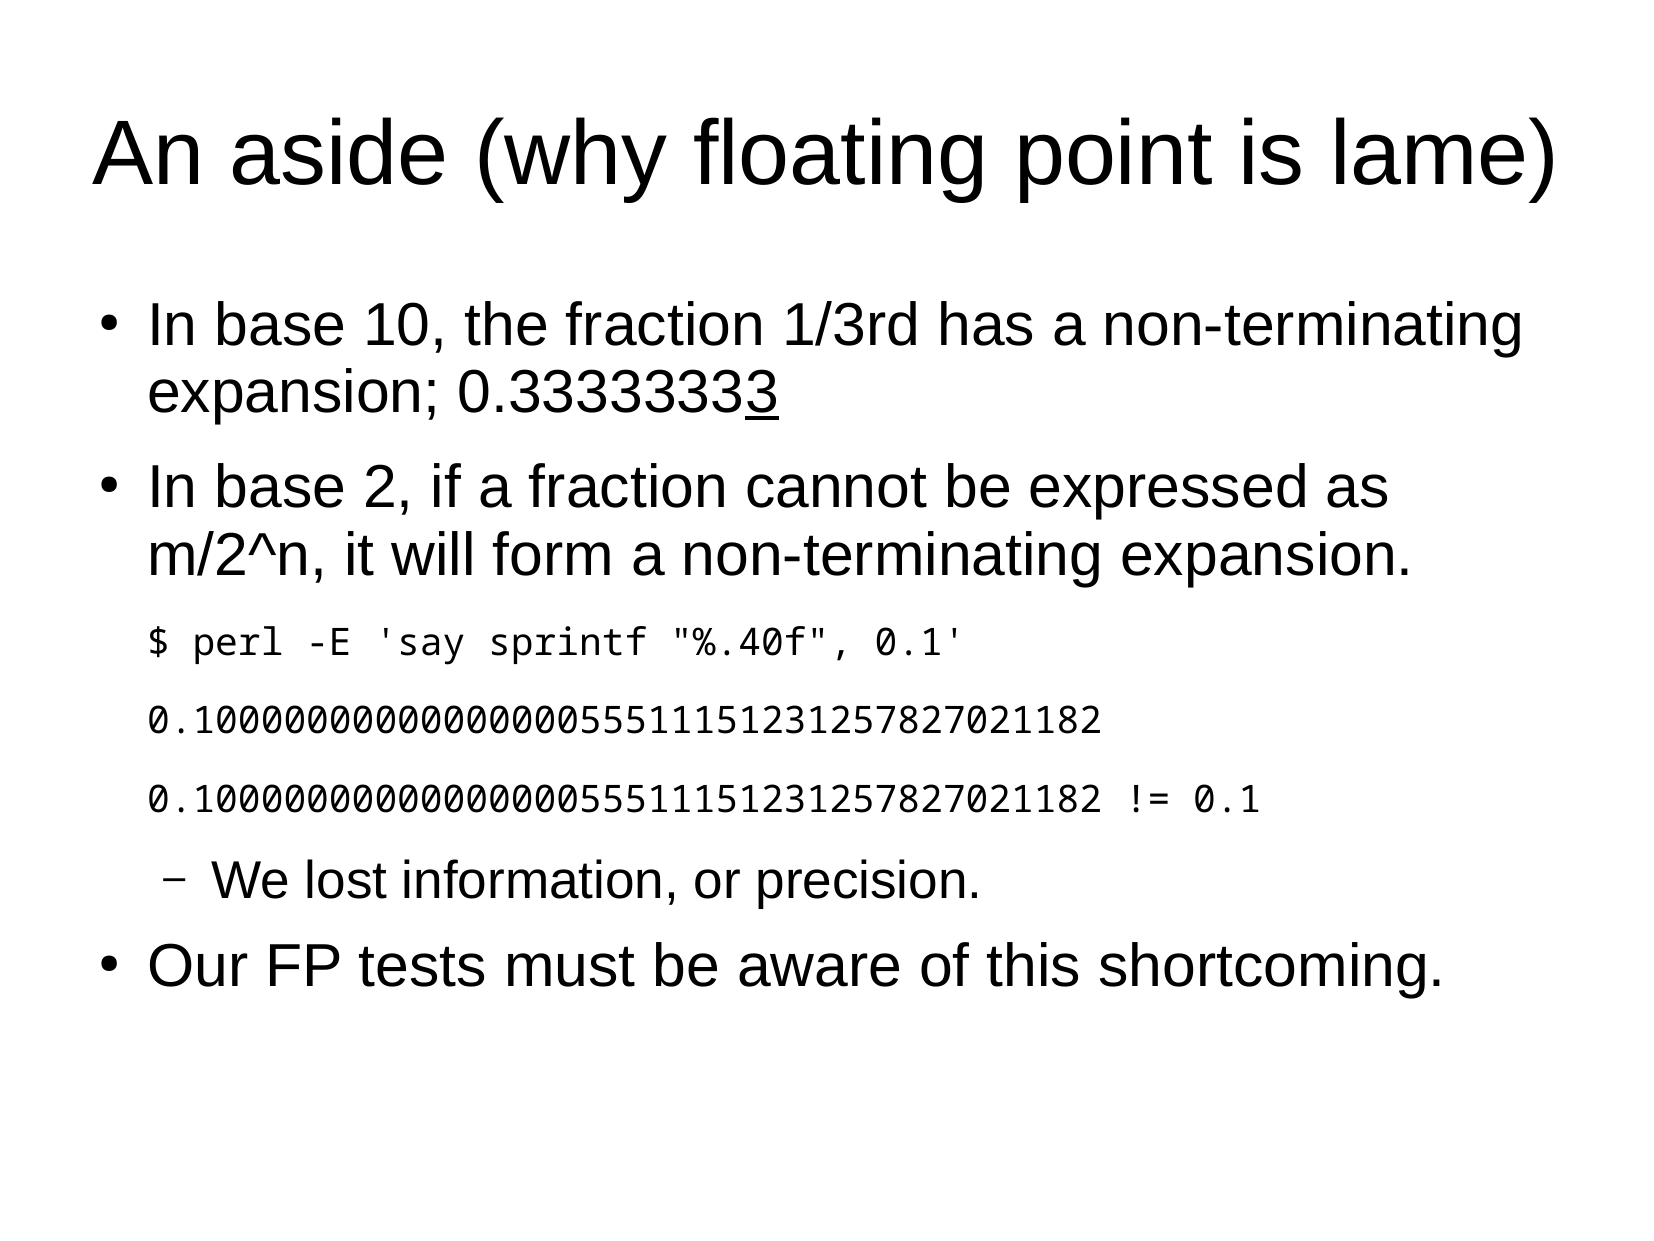

# An aside (why floating point is lame)
In base 10, the fraction 1/3rd has a non-terminating expansion; 0.33333333
In base 2, if a fraction cannot be expressed as m/2^n, it will form a non-terminating expansion.
$ perl -E 'say sprintf "%.40f", 0.1'
0.1000000000000000055511151231257827021182
0.1000000000000000055511151231257827021182 != 0.1
We lost information, or precision.
Our FP tests must be aware of this shortcoming.